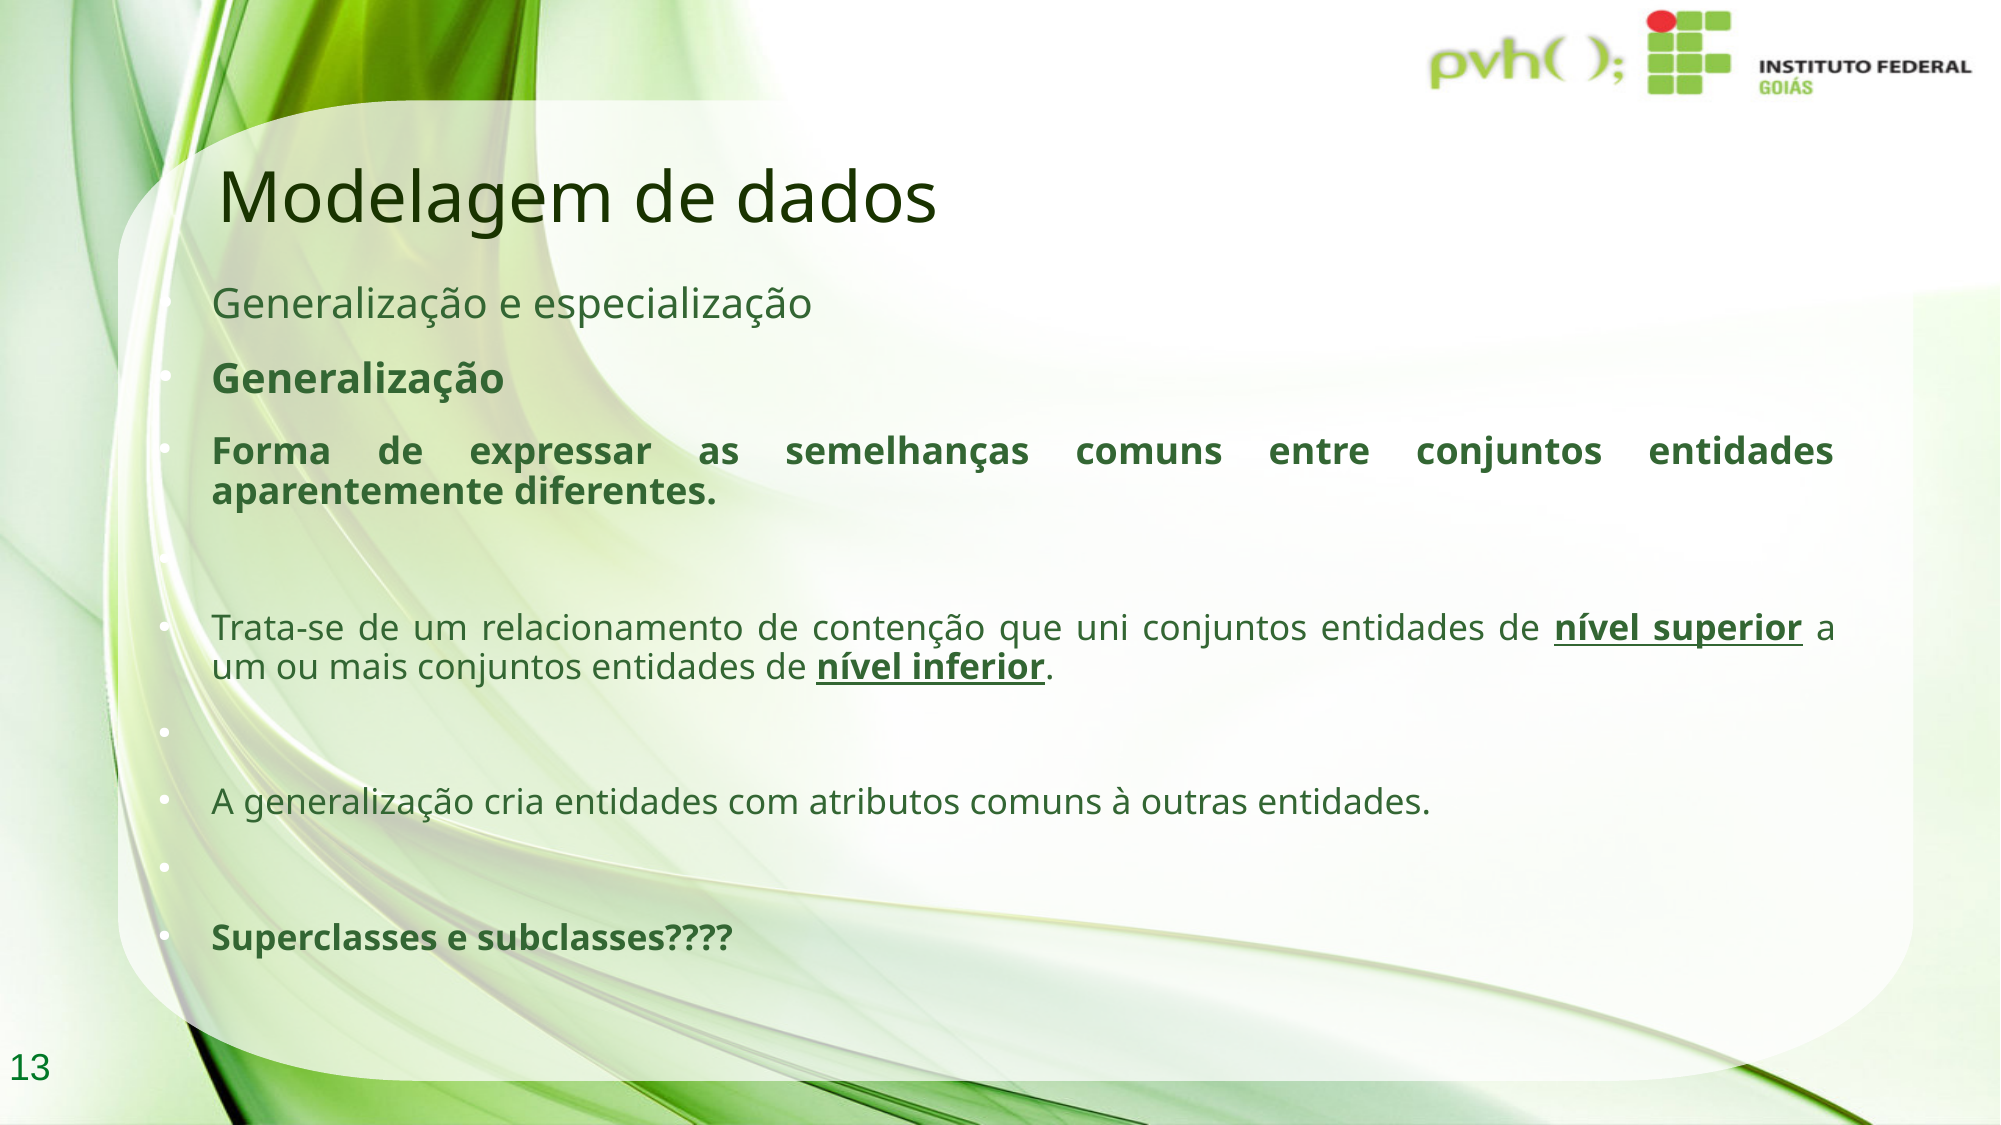

# Modelagem de dados
Generalização e especialização
Generalização
Forma de expressar as semelhanças comuns entre conjuntos entidades aparentemente diferentes.
Trata-se de um relacionamento de contenção que uni conjuntos entidades de nível superior a um ou mais conjuntos entidades de nível inferior.
A generalização cria entidades com atributos comuns à outras entidades.
Superclasses e subclasses????
13